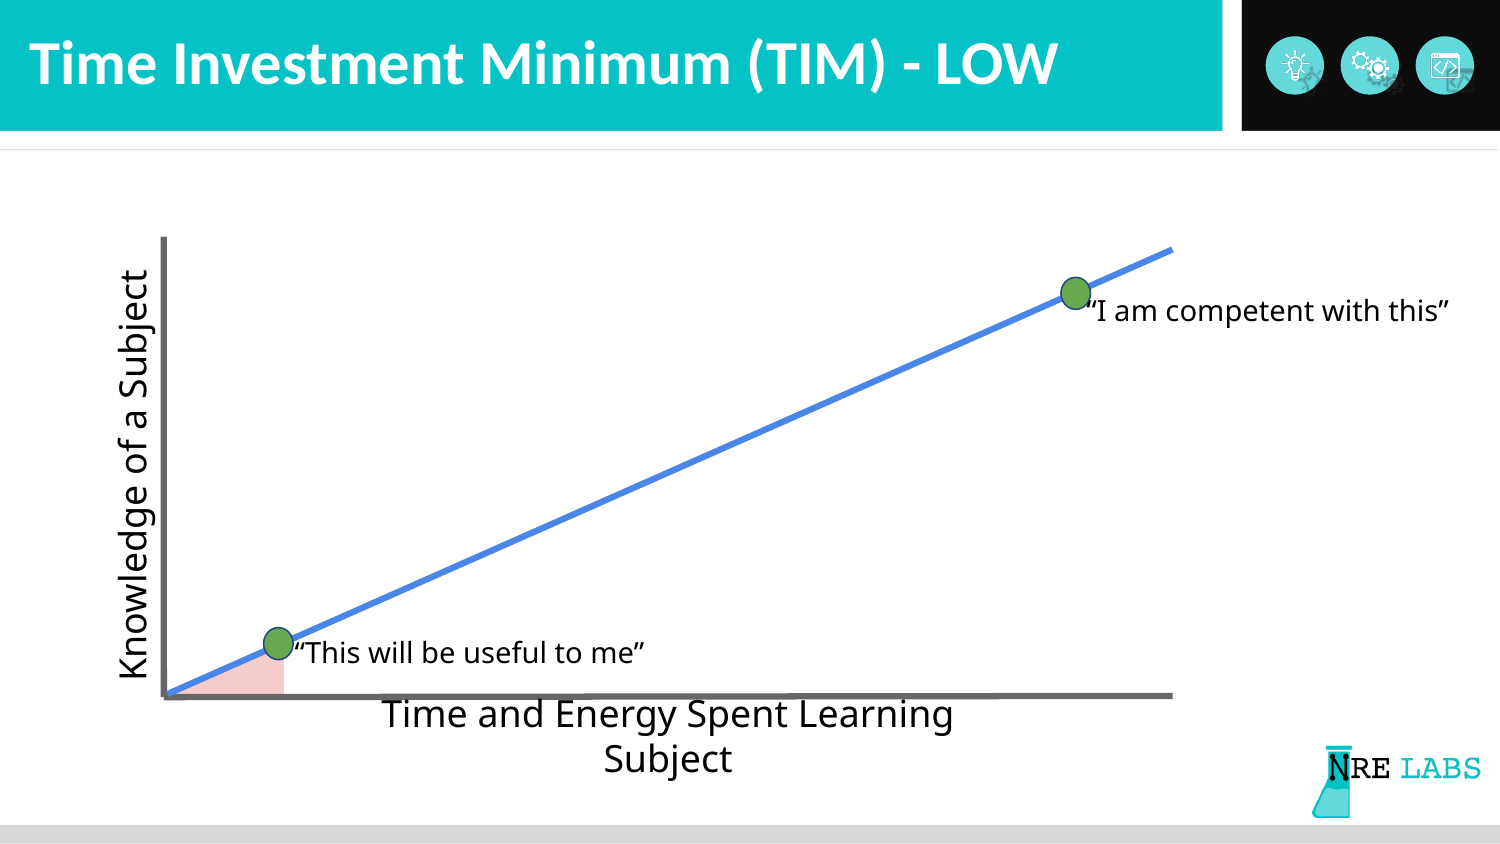

# Time Investment Minimum (TIM) - LOW
“I am competent with this”
Knowledge of a Subject
“This will be useful to me”
Time and Energy Spent Learning Subject